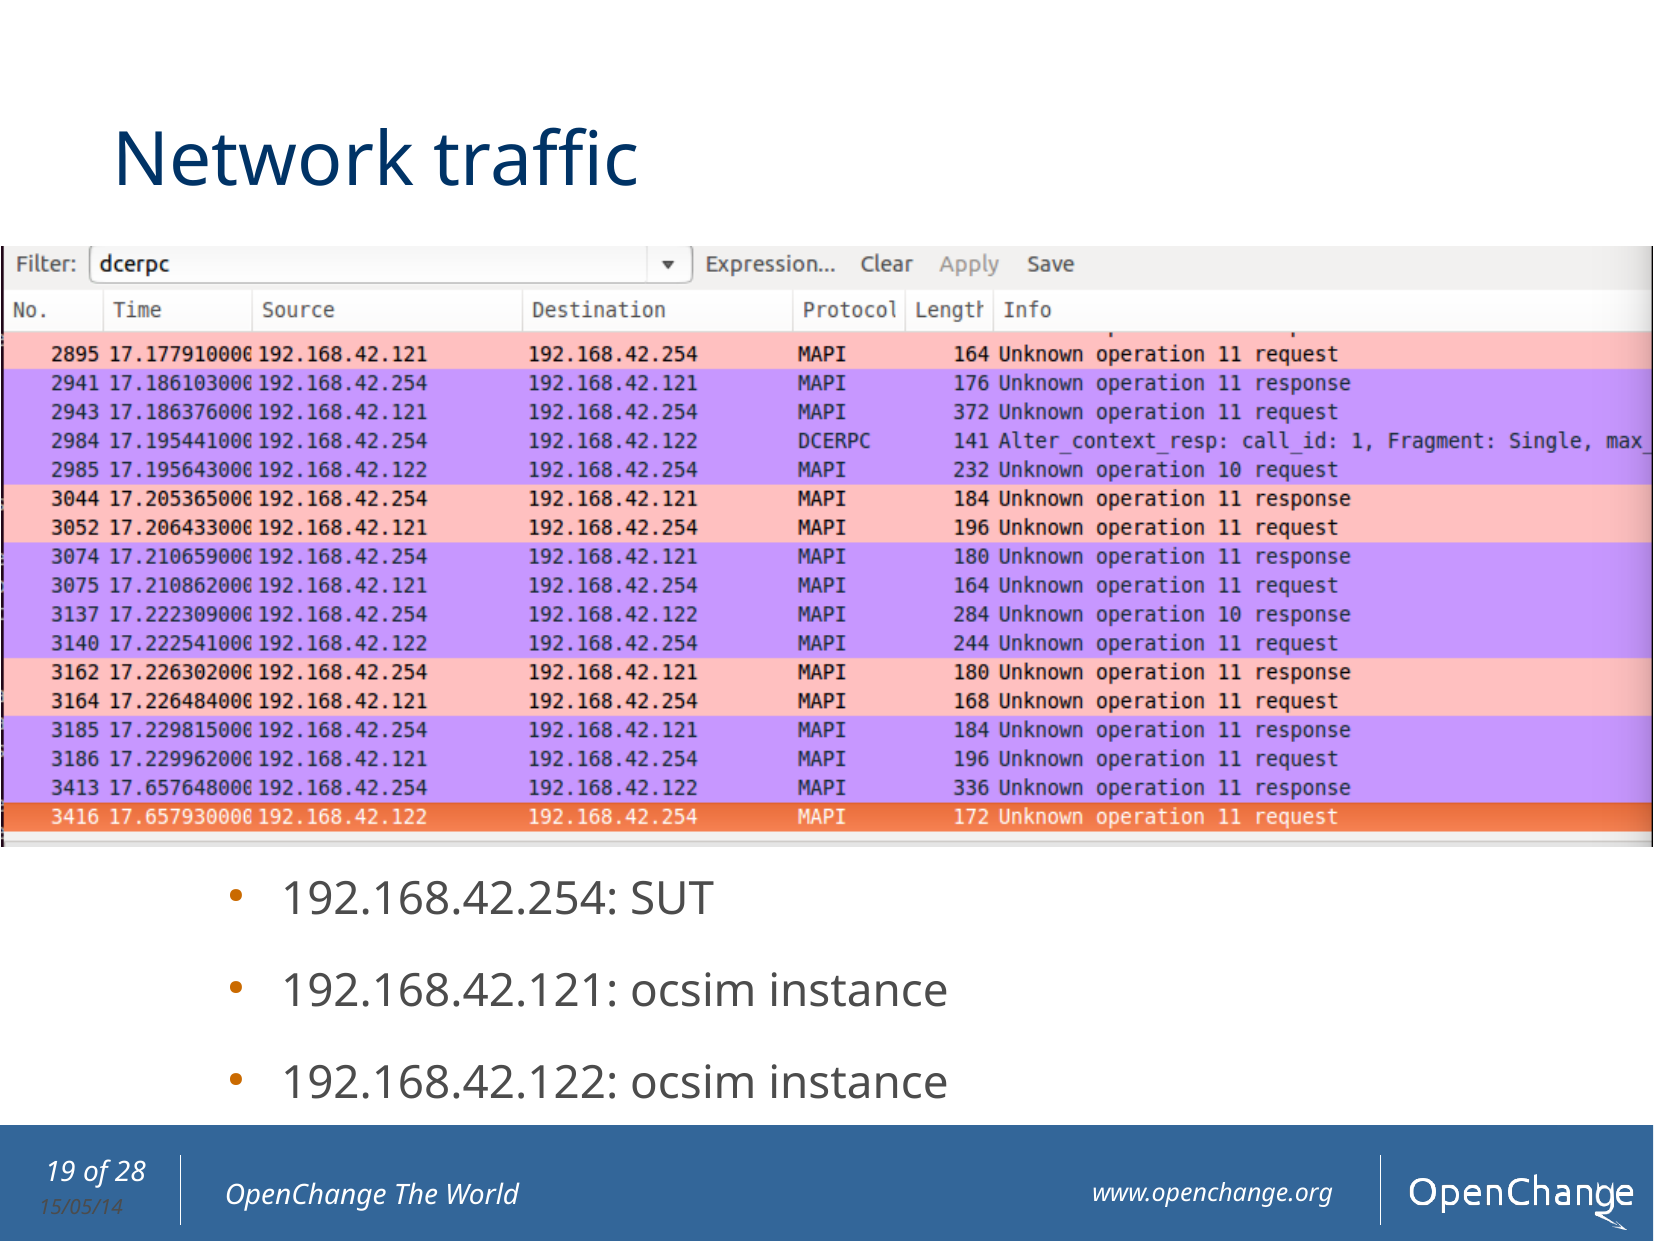

# Network traffic
192.168.42.254: SUT
192.168.42.121: ocsim instance
192.168.42.122: ocsim instance